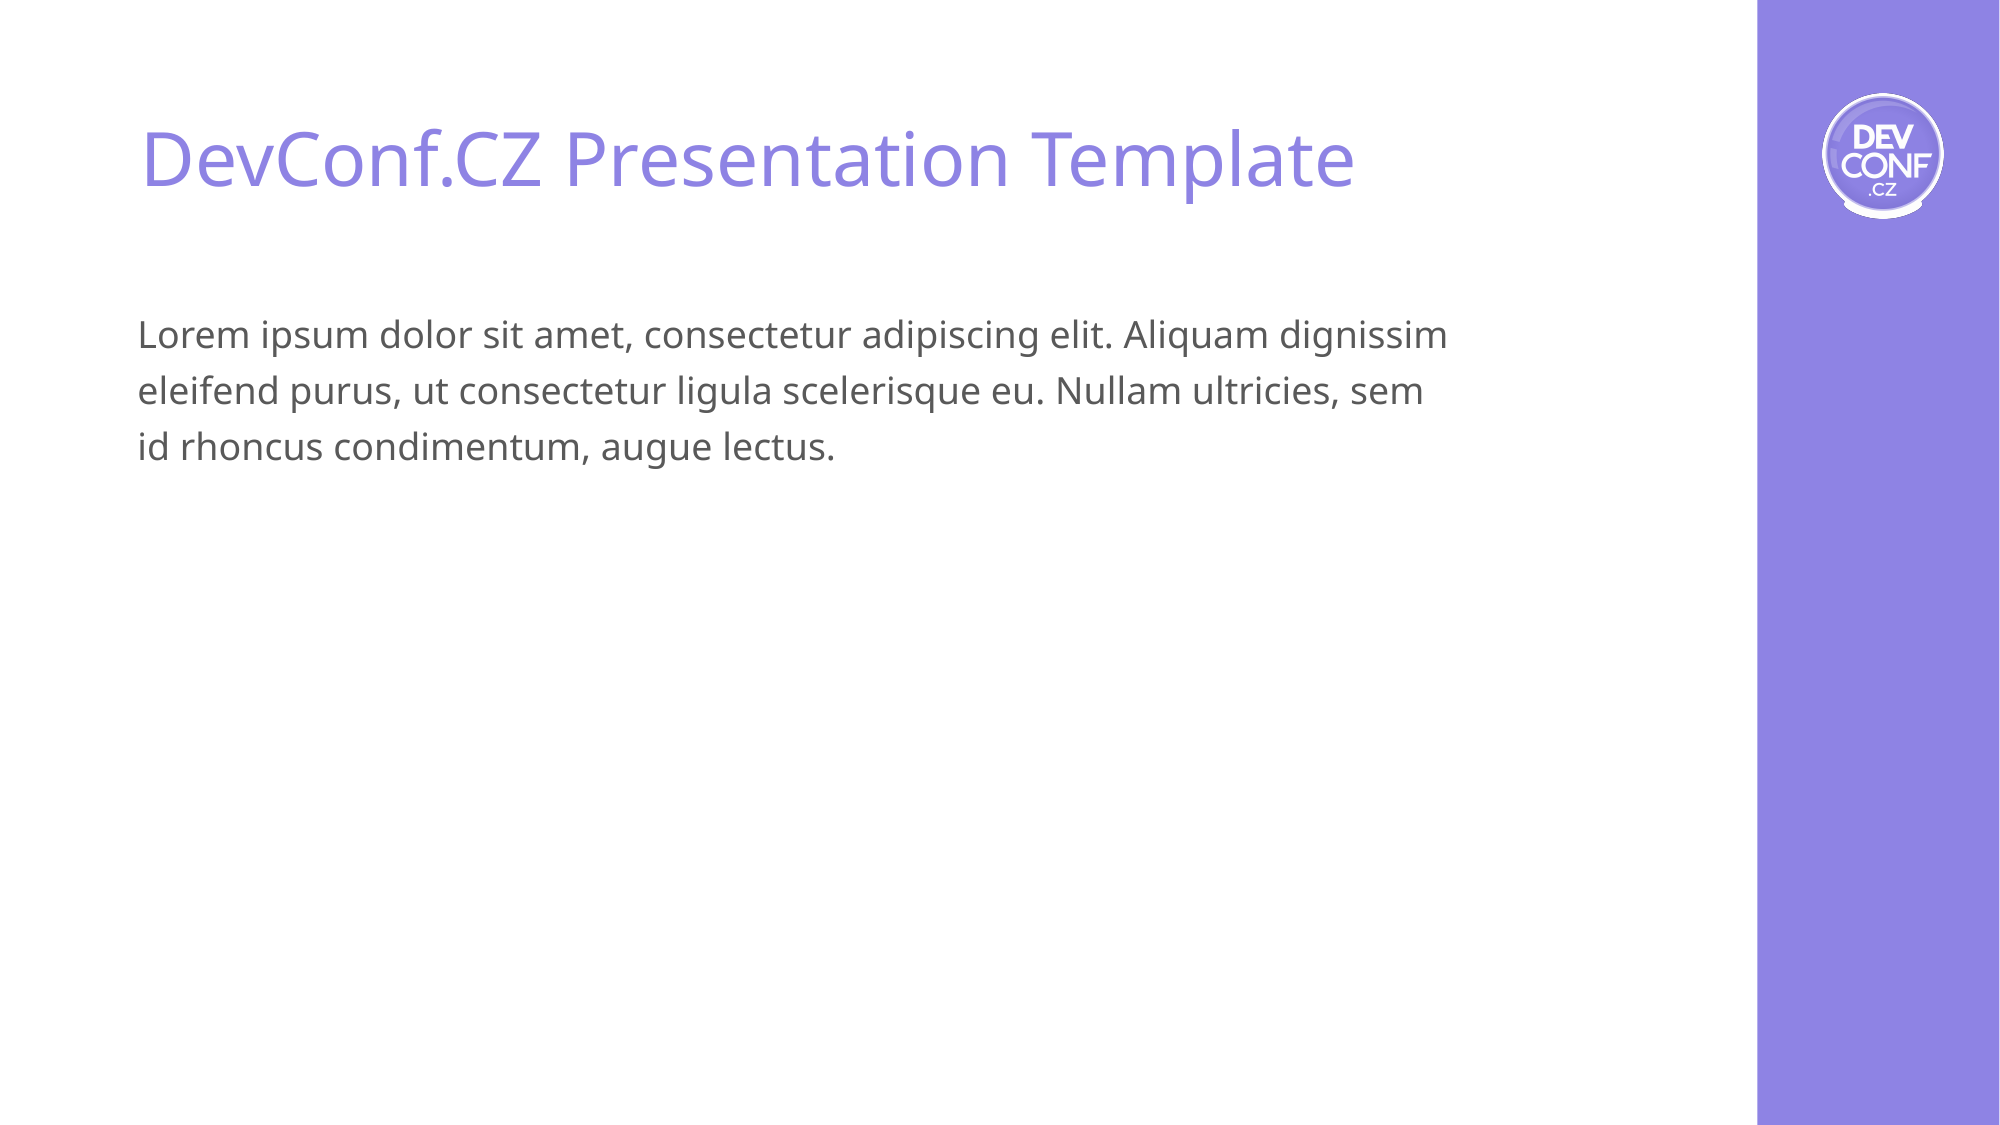

# DevConf.CZ Presentation Template
Lorem ipsum dolor sit amet, consectetur adipiscing elit. Aliquam dignissim eleifend purus, ut consectetur ligula scelerisque eu. Nullam ultricies, sem id rhoncus condimentum, augue lectus.